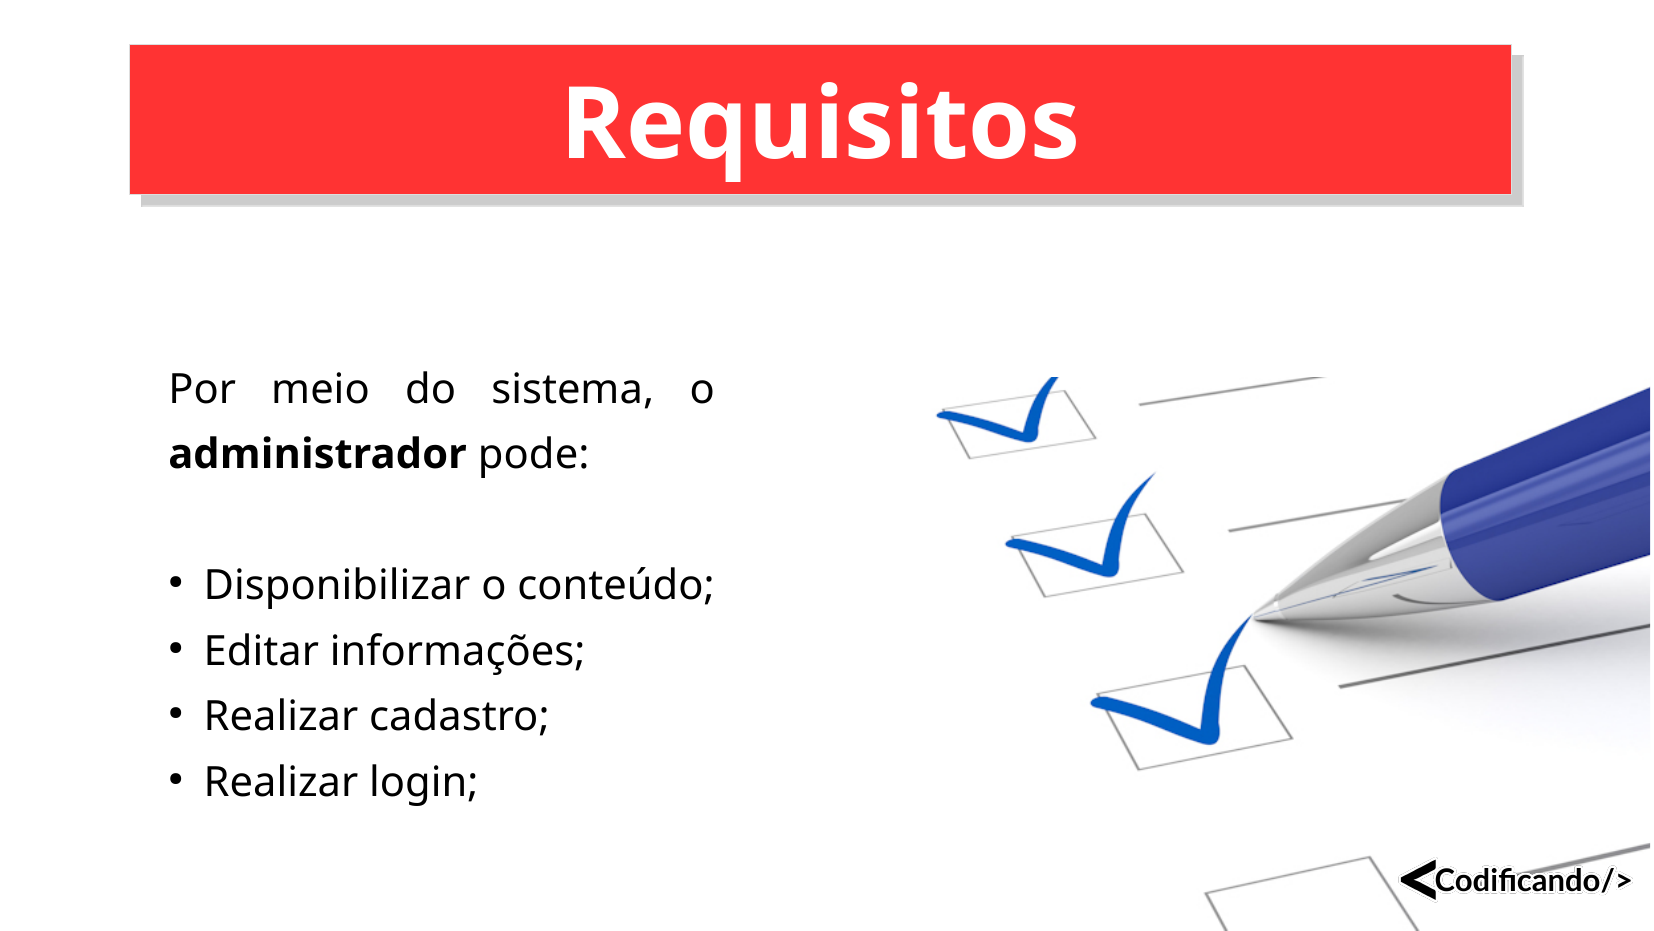

Requisitos
Por meio do sistema, o administrador pode:
Disponibilizar o conteúdo;
Editar informações;
Realizar cadastro;
Realizar login;